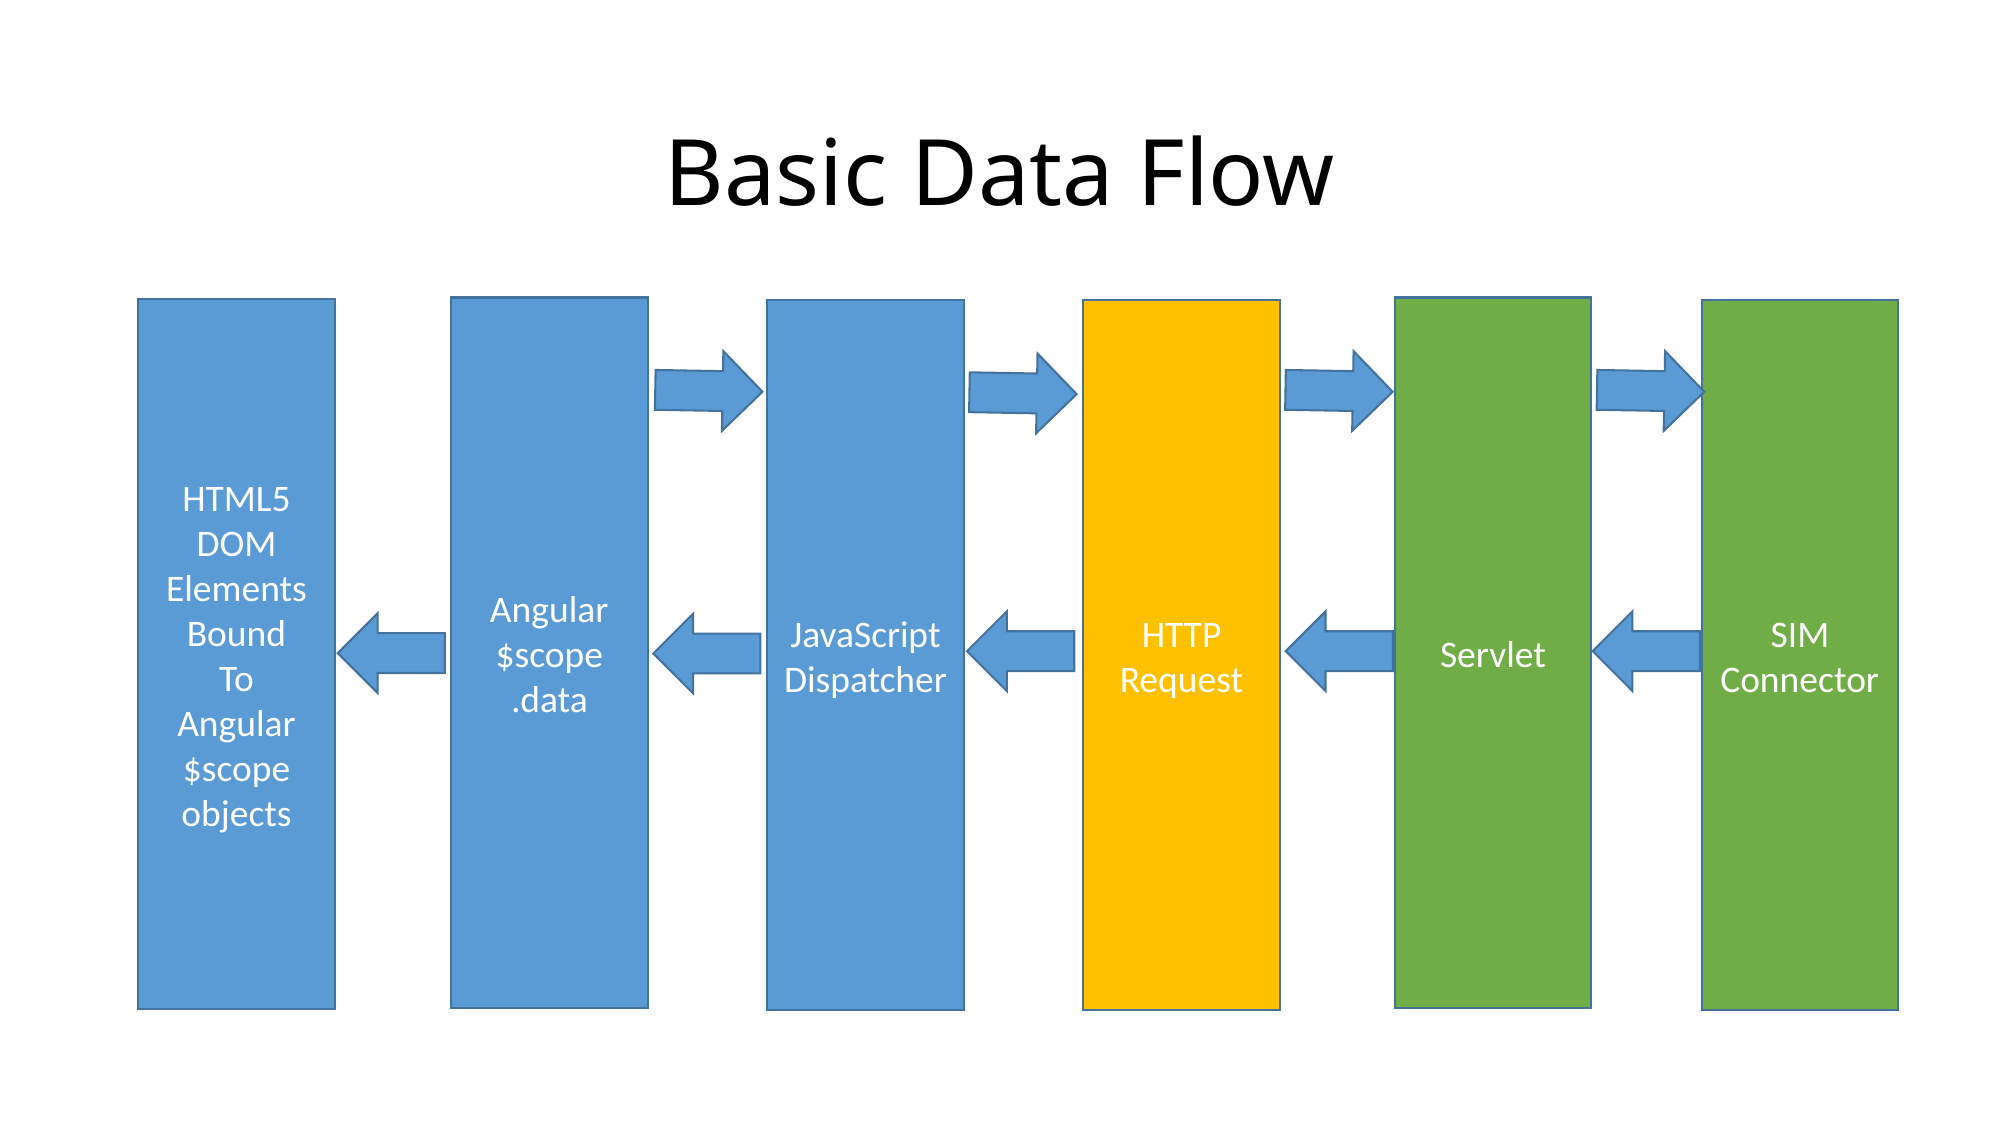

# Basic Data Flow
Angular
$scope
.data
Servlet
HTML5
DOM
Elements
Bound
To
Angular
$scope
objects
JavaScript
Dispatcher
HTTP
Request
SIM
Connector